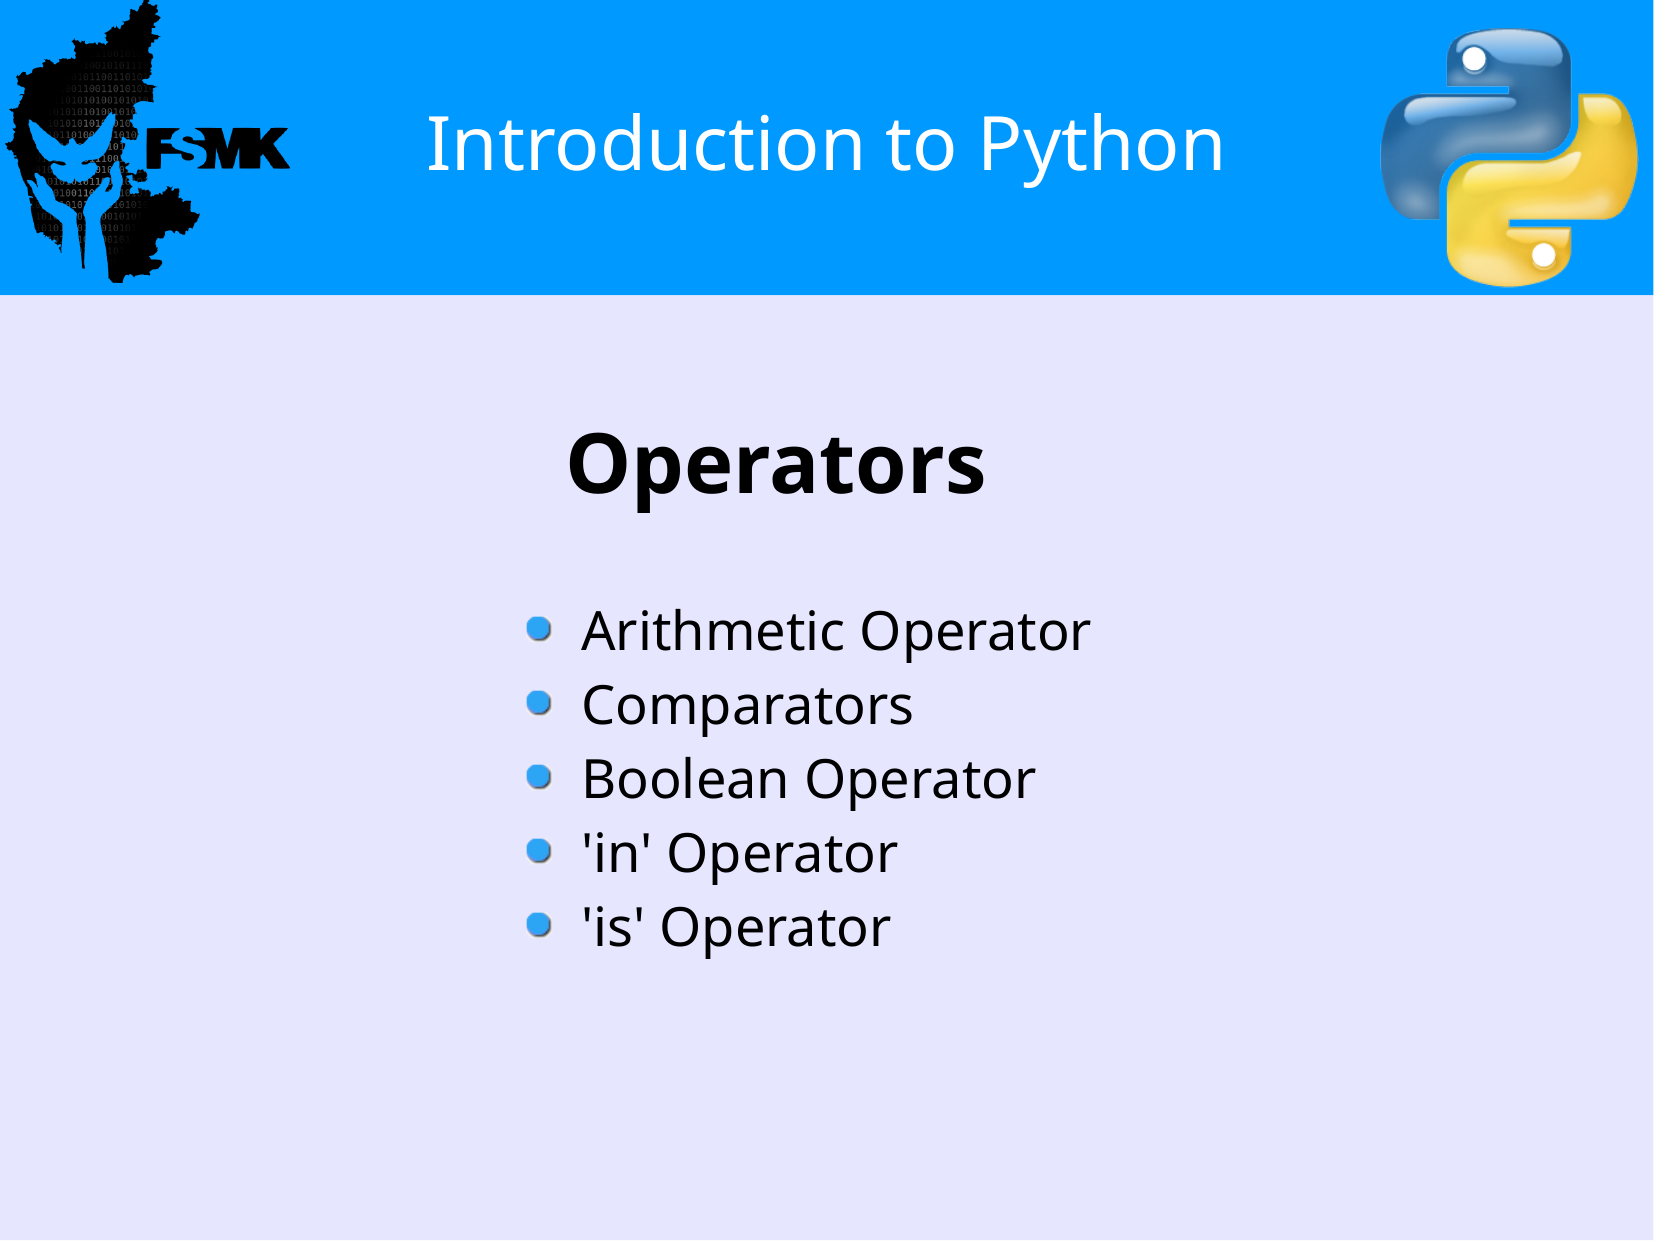

# Introduction to Python
Operators
 Arithmetic Operator
 Comparators
 Boolean Operator
 'in' Operator
 'is' Operator